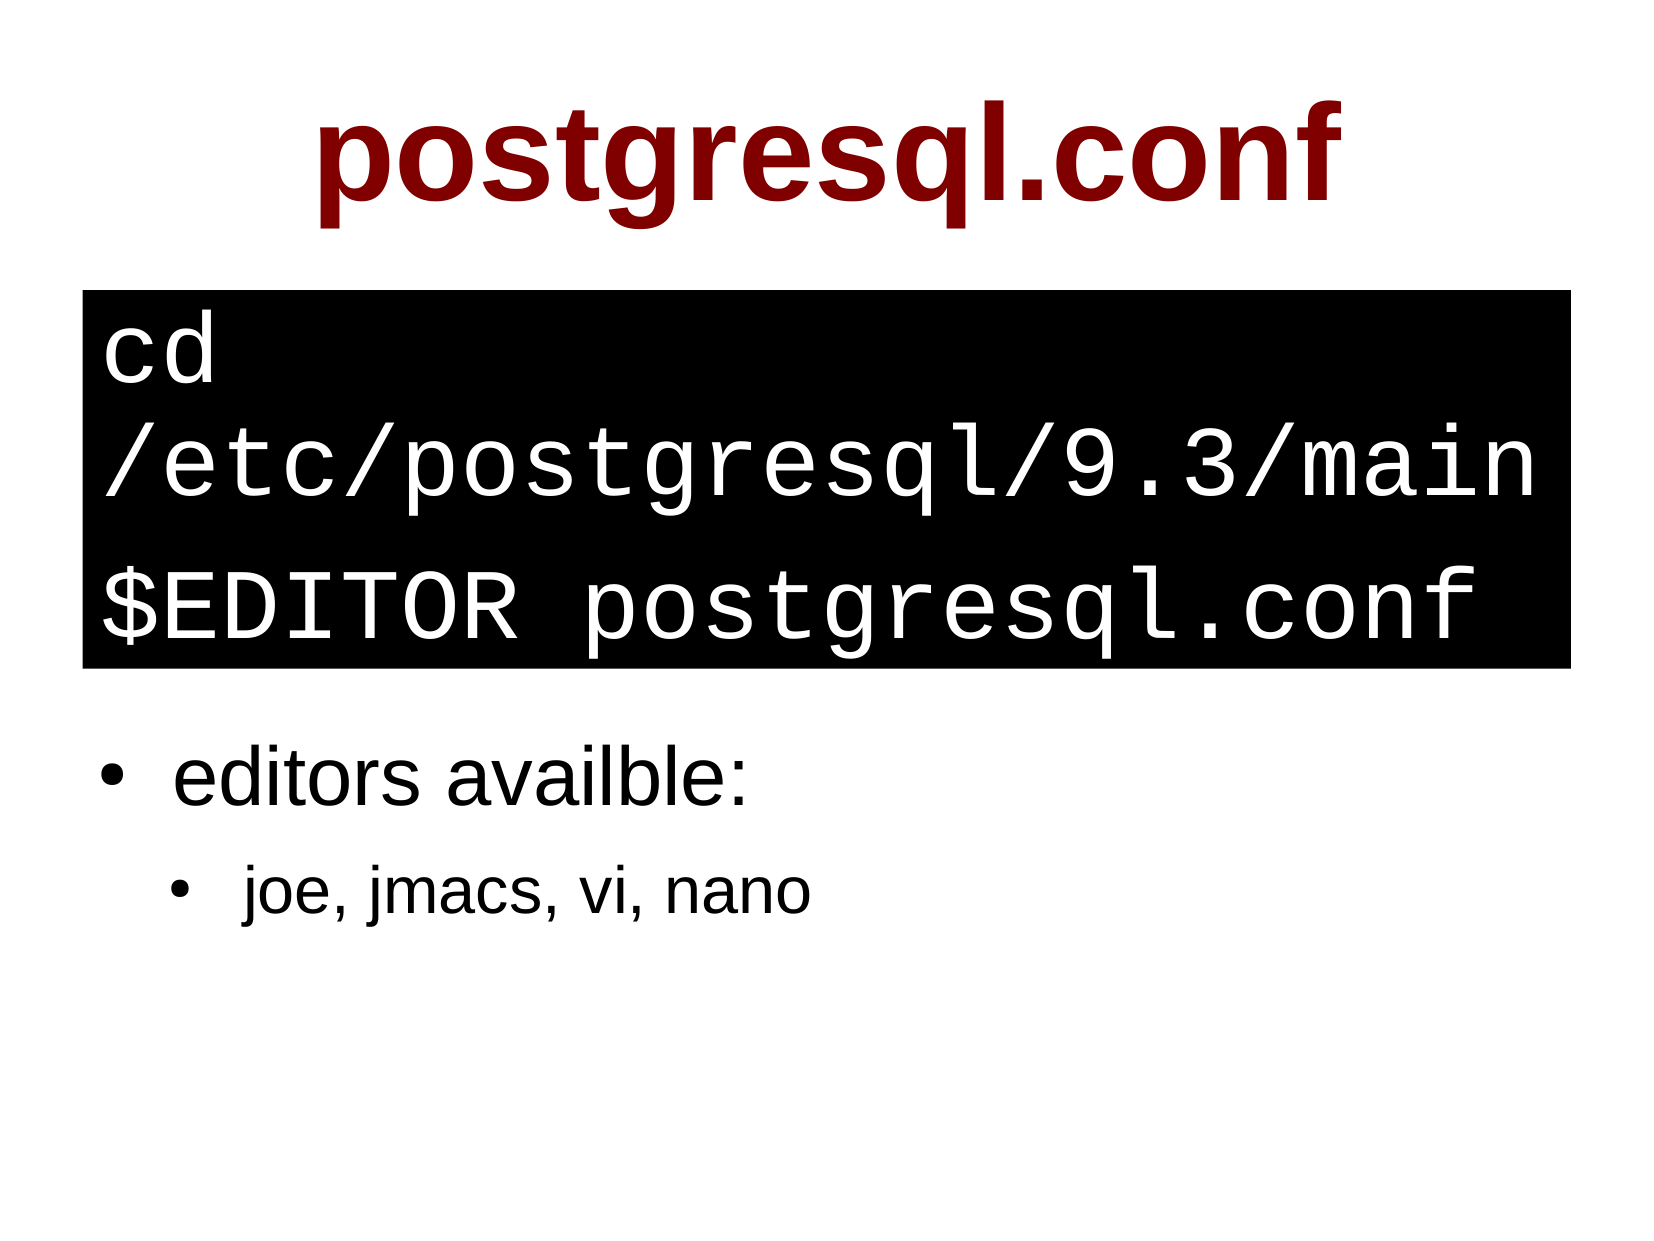

# postgresql.conf
cd /etc/postgresql/9.3/main
$EDITOR postgresql.conf
editors availble:
joe, jmacs, vi, nano